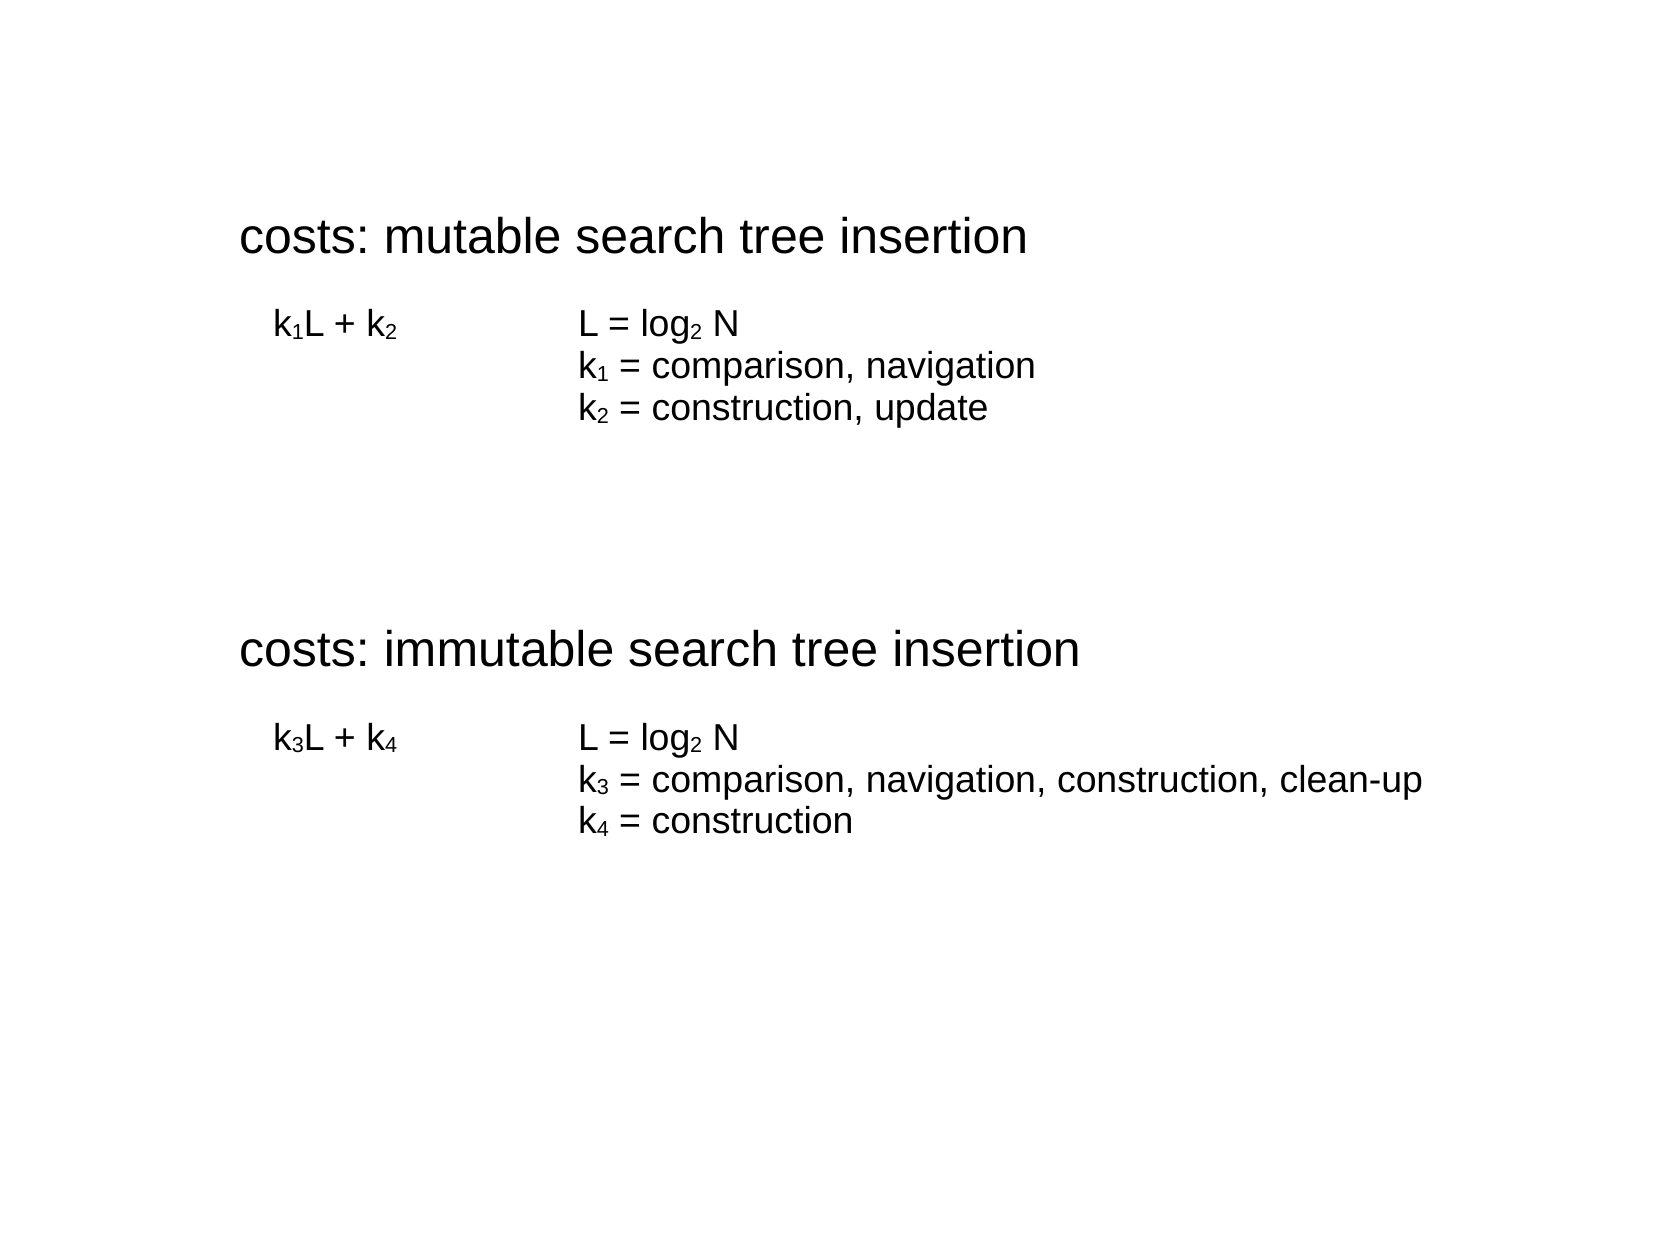

costs: mutable search tree insertion
k1L + k2
L = log2 N
k1 = comparison, navigation
k2 = construction, update
costs: immutable search tree insertion
k3L + k4
L = log2 N
k3 = comparison, navigation, construction, clean-up
k4 = construction